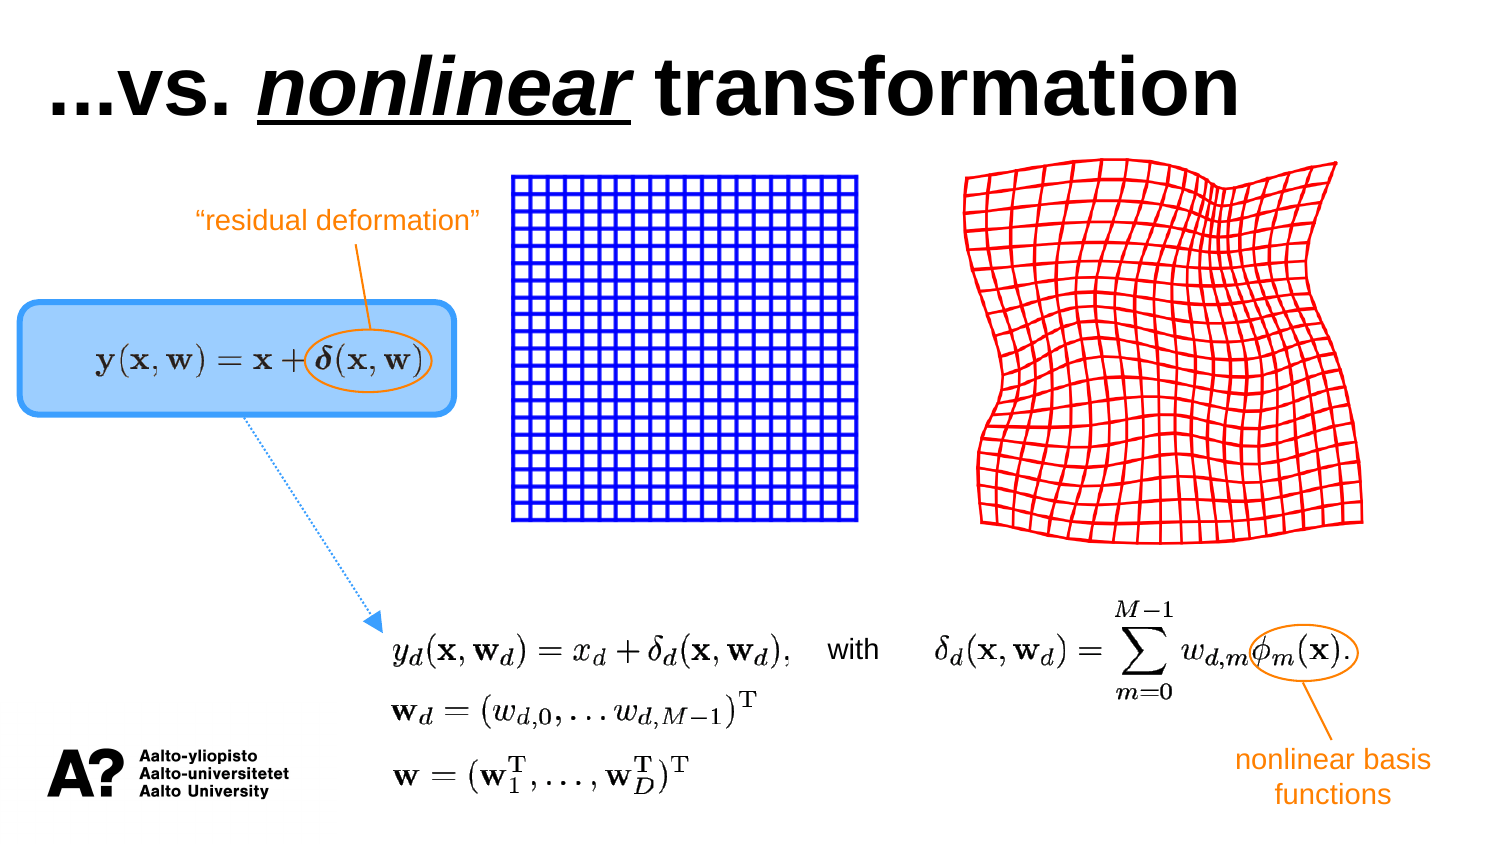

# ...vs. nonlinear transformation
“residual deformation”
with
nonlinear basis functions